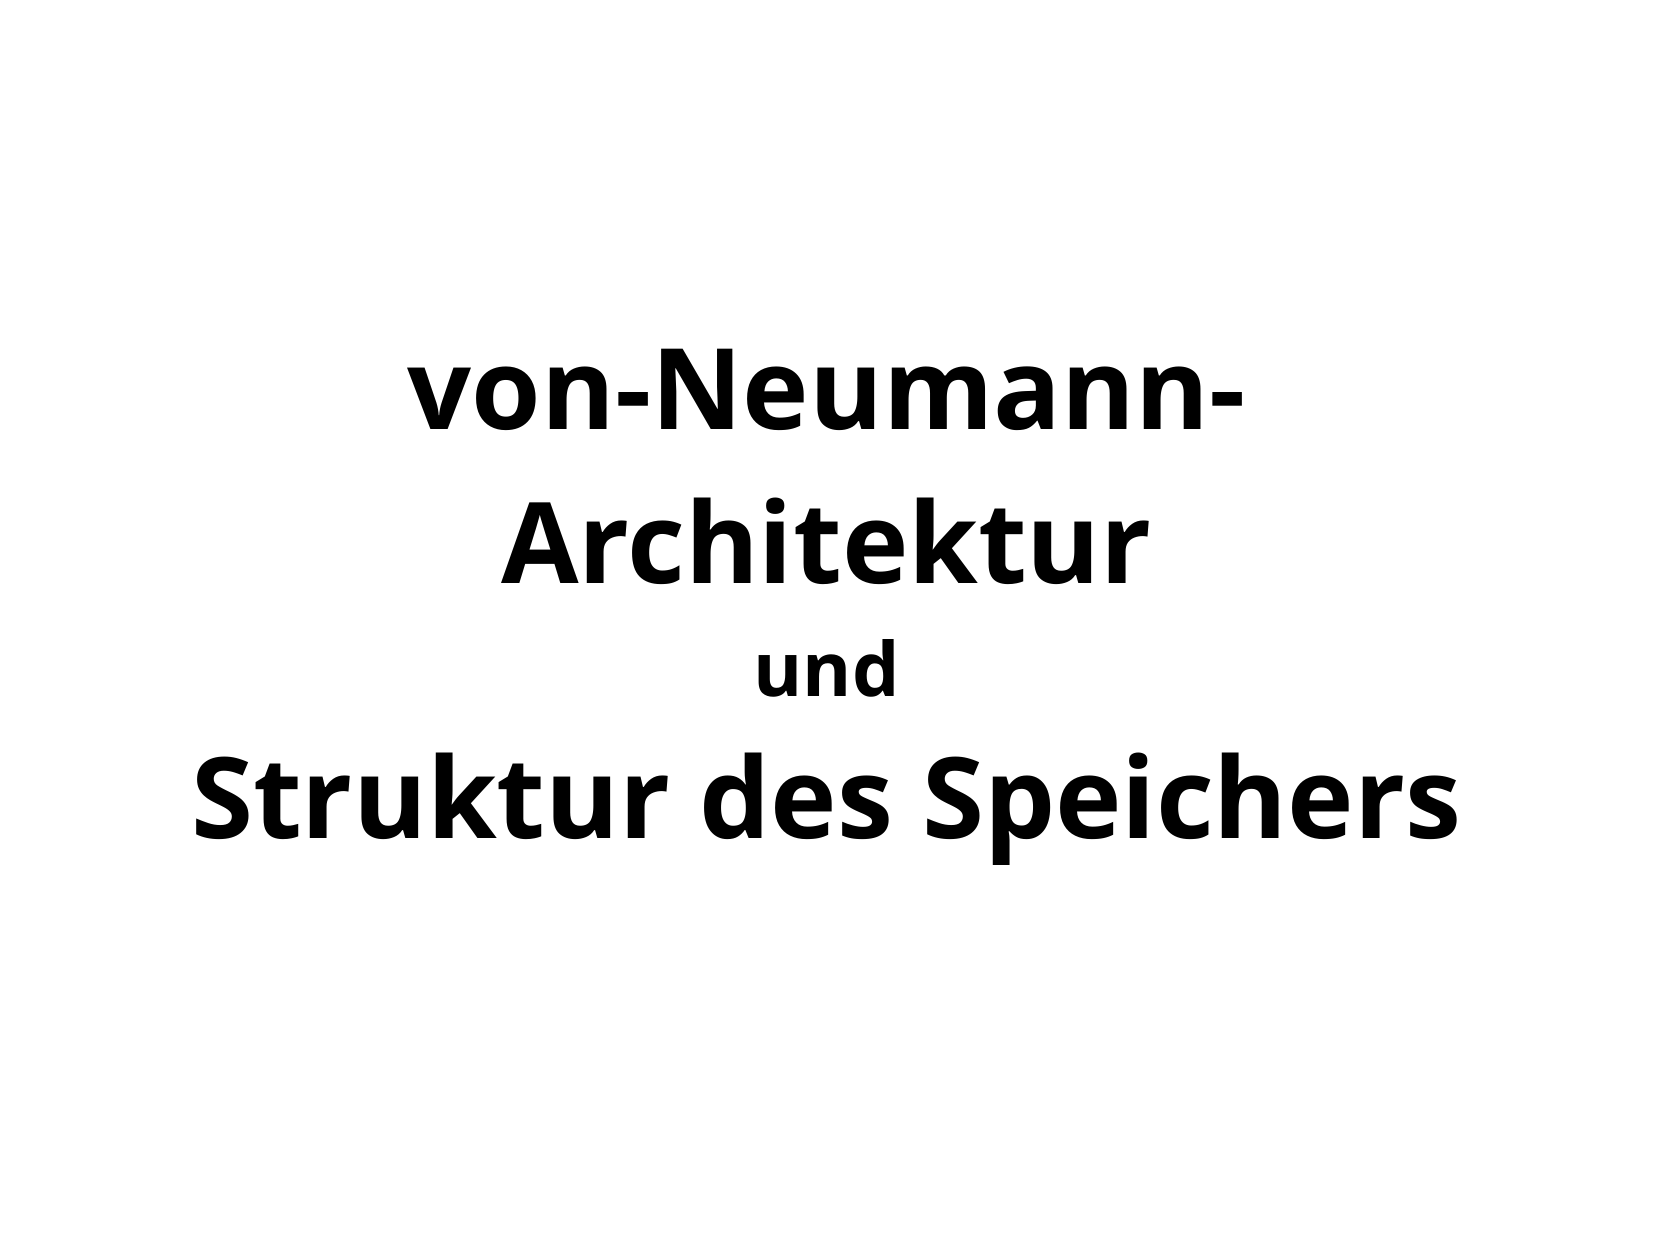

# von-Neumann-
Architektur
und
Struktur des Speichers